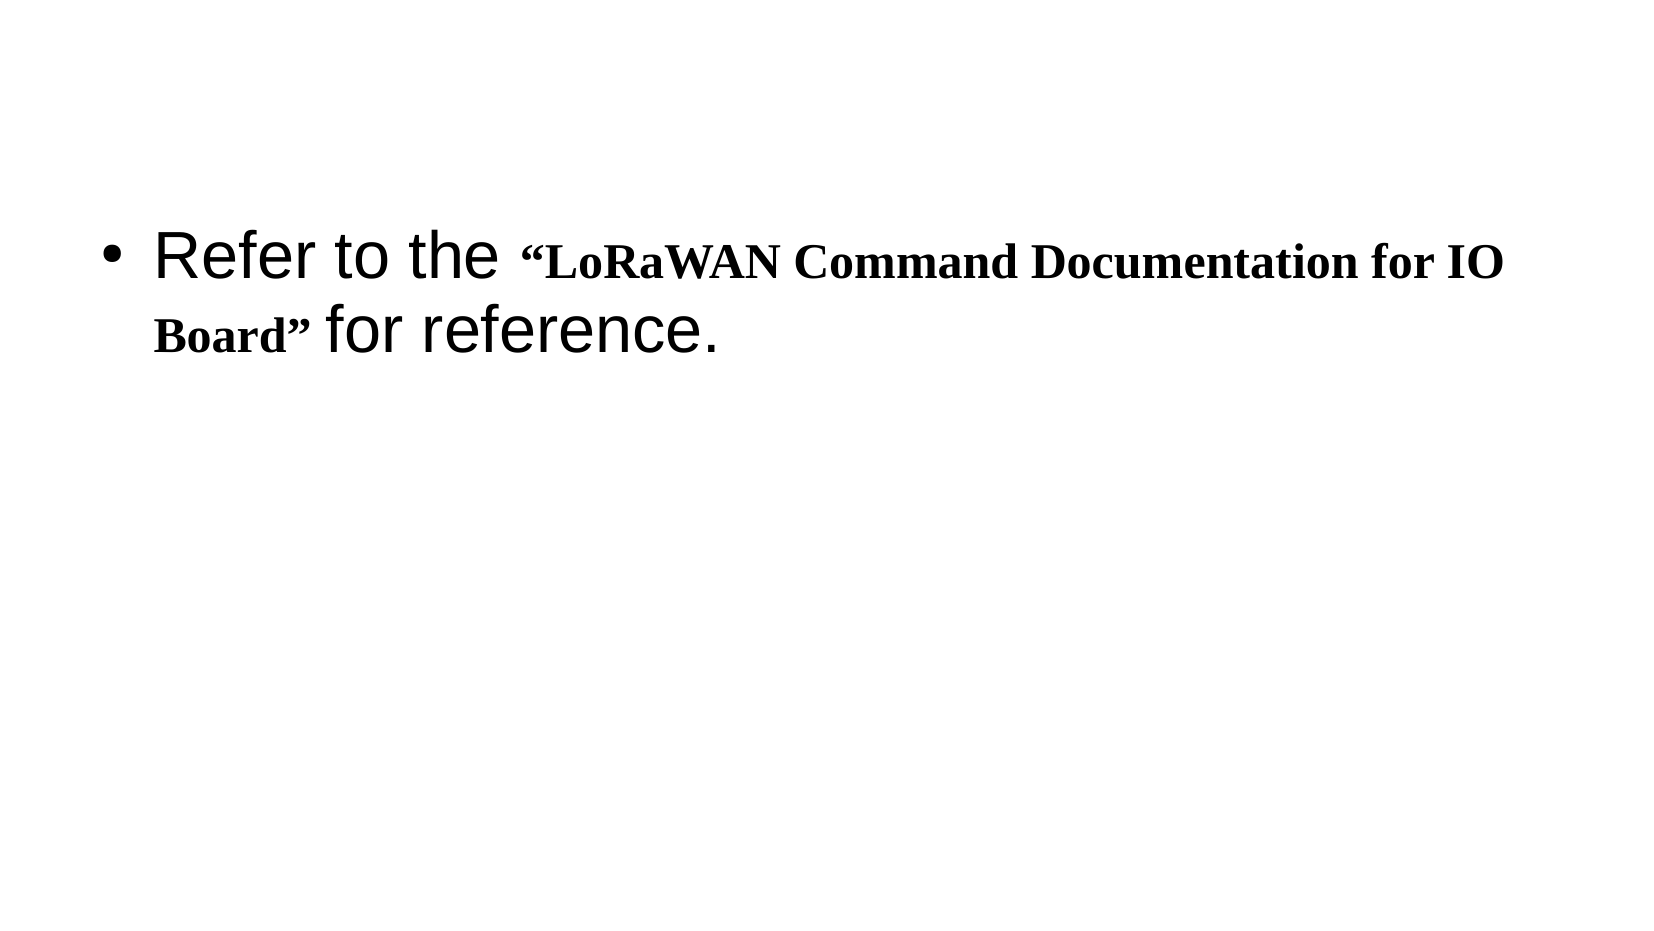

# Refer to the “LoRaWAN Command Documentation for IO Board” for reference.